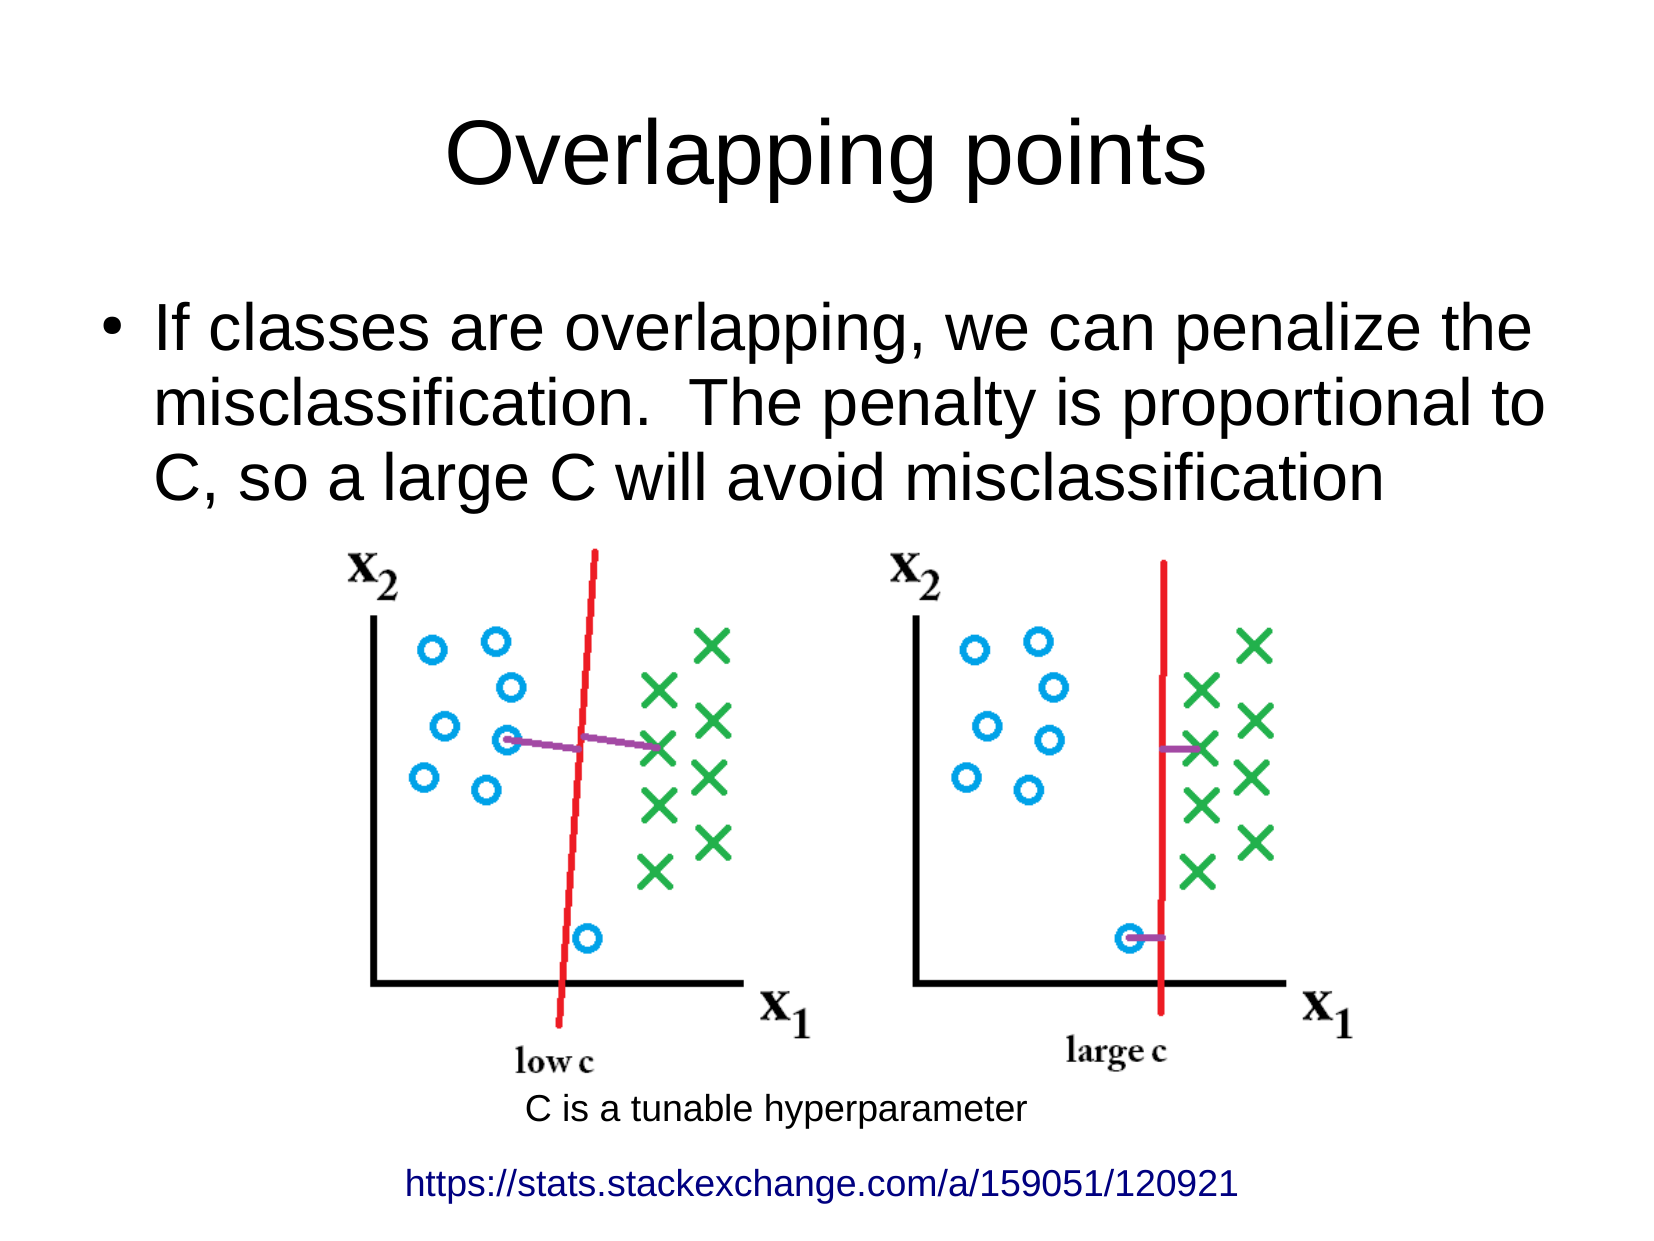

# Overlapping points
If classes are overlapping, we can penalize the misclassification. The penalty is proportional to C, so a large C will avoid misclassification
C is a tunable hyperparameter
https://stats.stackexchange.com/a/159051/120921